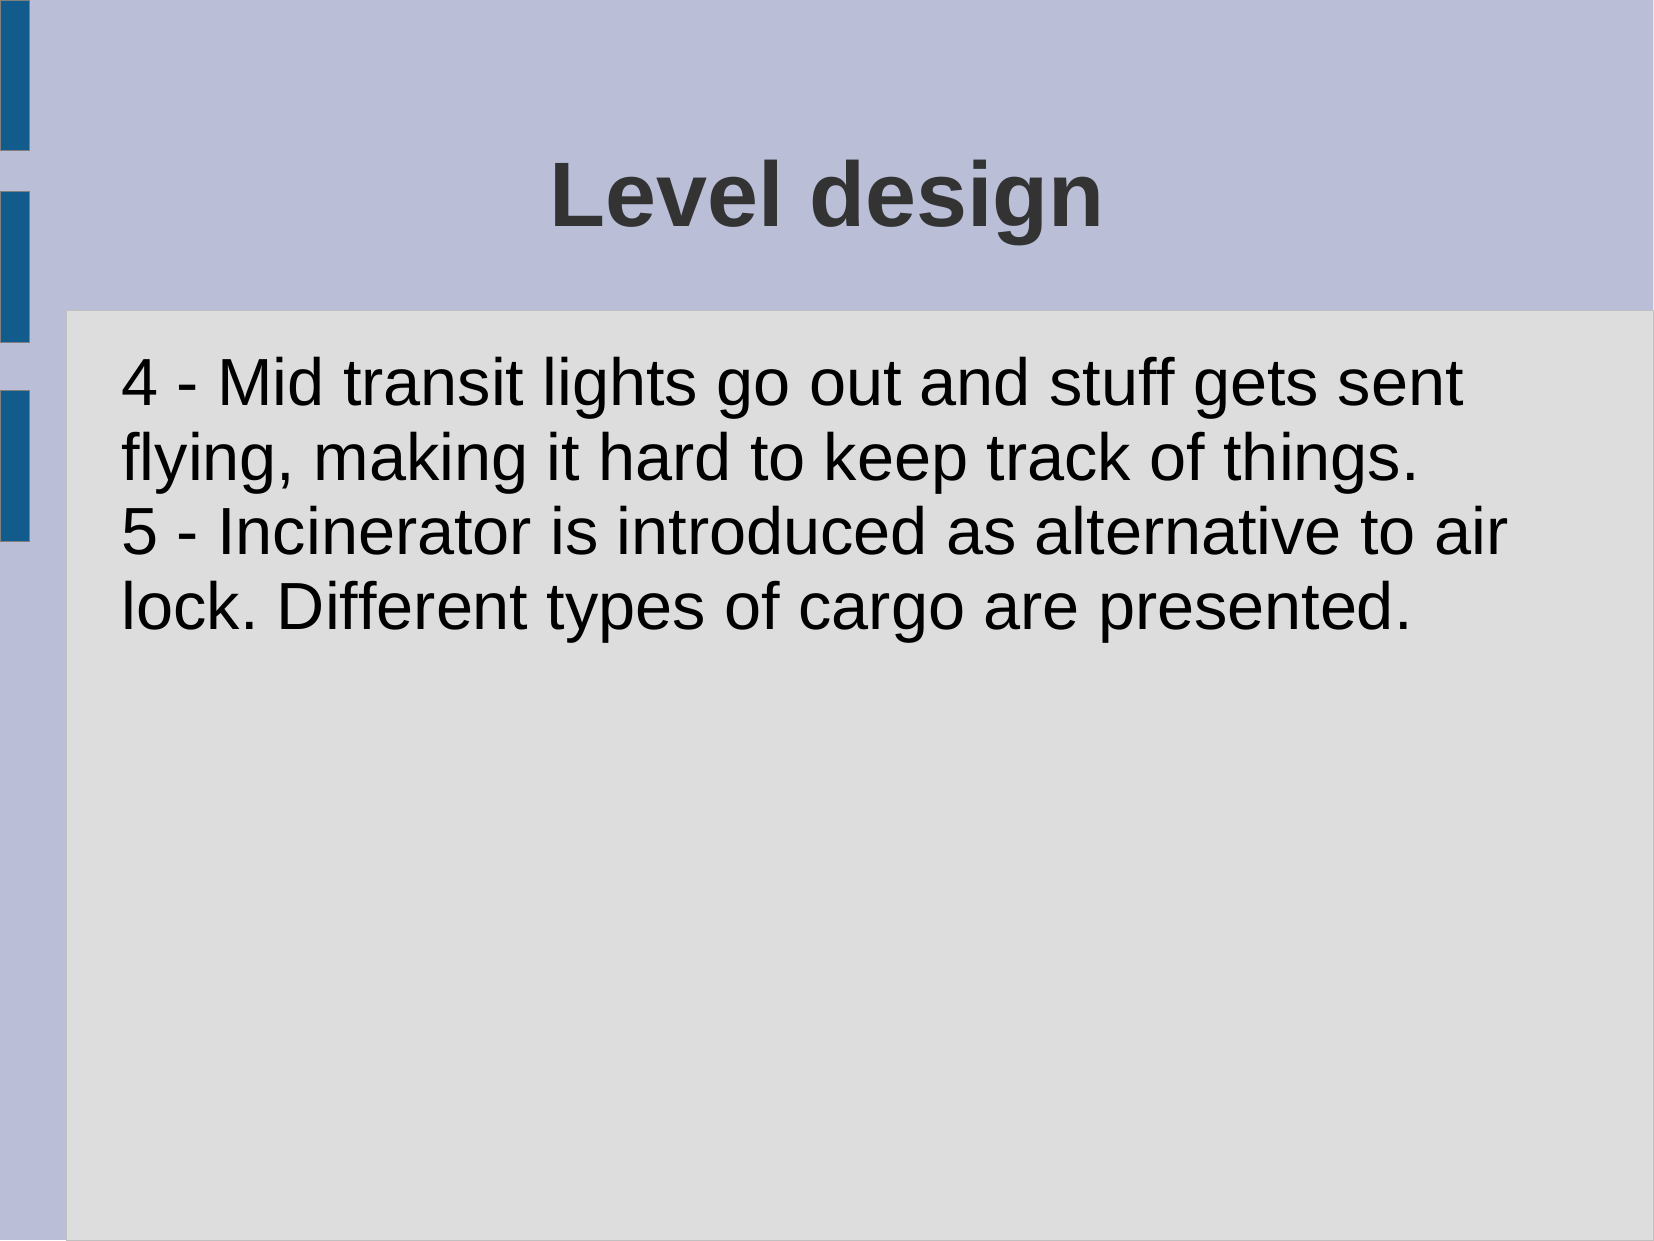

# Level design
4 - Mid transit lights go out and stuff gets sent flying, making it hard to keep track of things.
5 - Incinerator is introduced as alternative to air lock. Different types of cargo are presented.